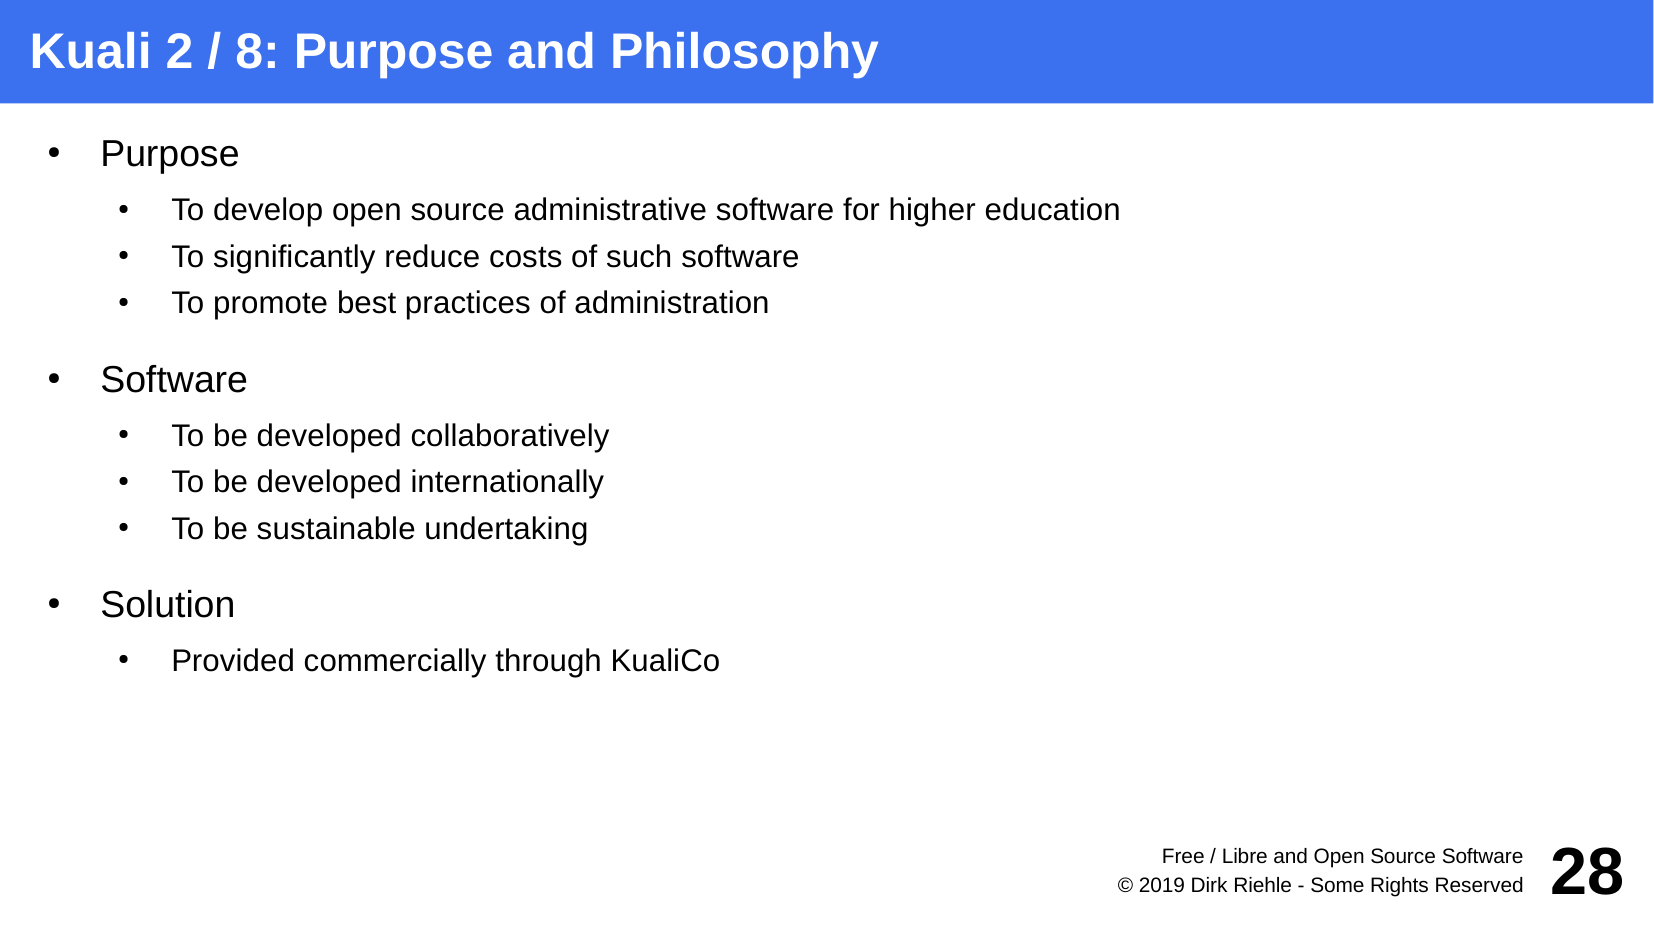

# Kuali 2 / 8: Purpose and Philosophy
Purpose
To develop open source administrative software for higher education
To significantly reduce costs of such software
To promote best practices of administration
Software
To be developed collaboratively
To be developed internationally
To be sustainable undertaking
Solution
Provided commercially through KualiCo
Free / Libre and Open Source Software
28
© 2019 Dirk Riehle - Some Rights Reserved